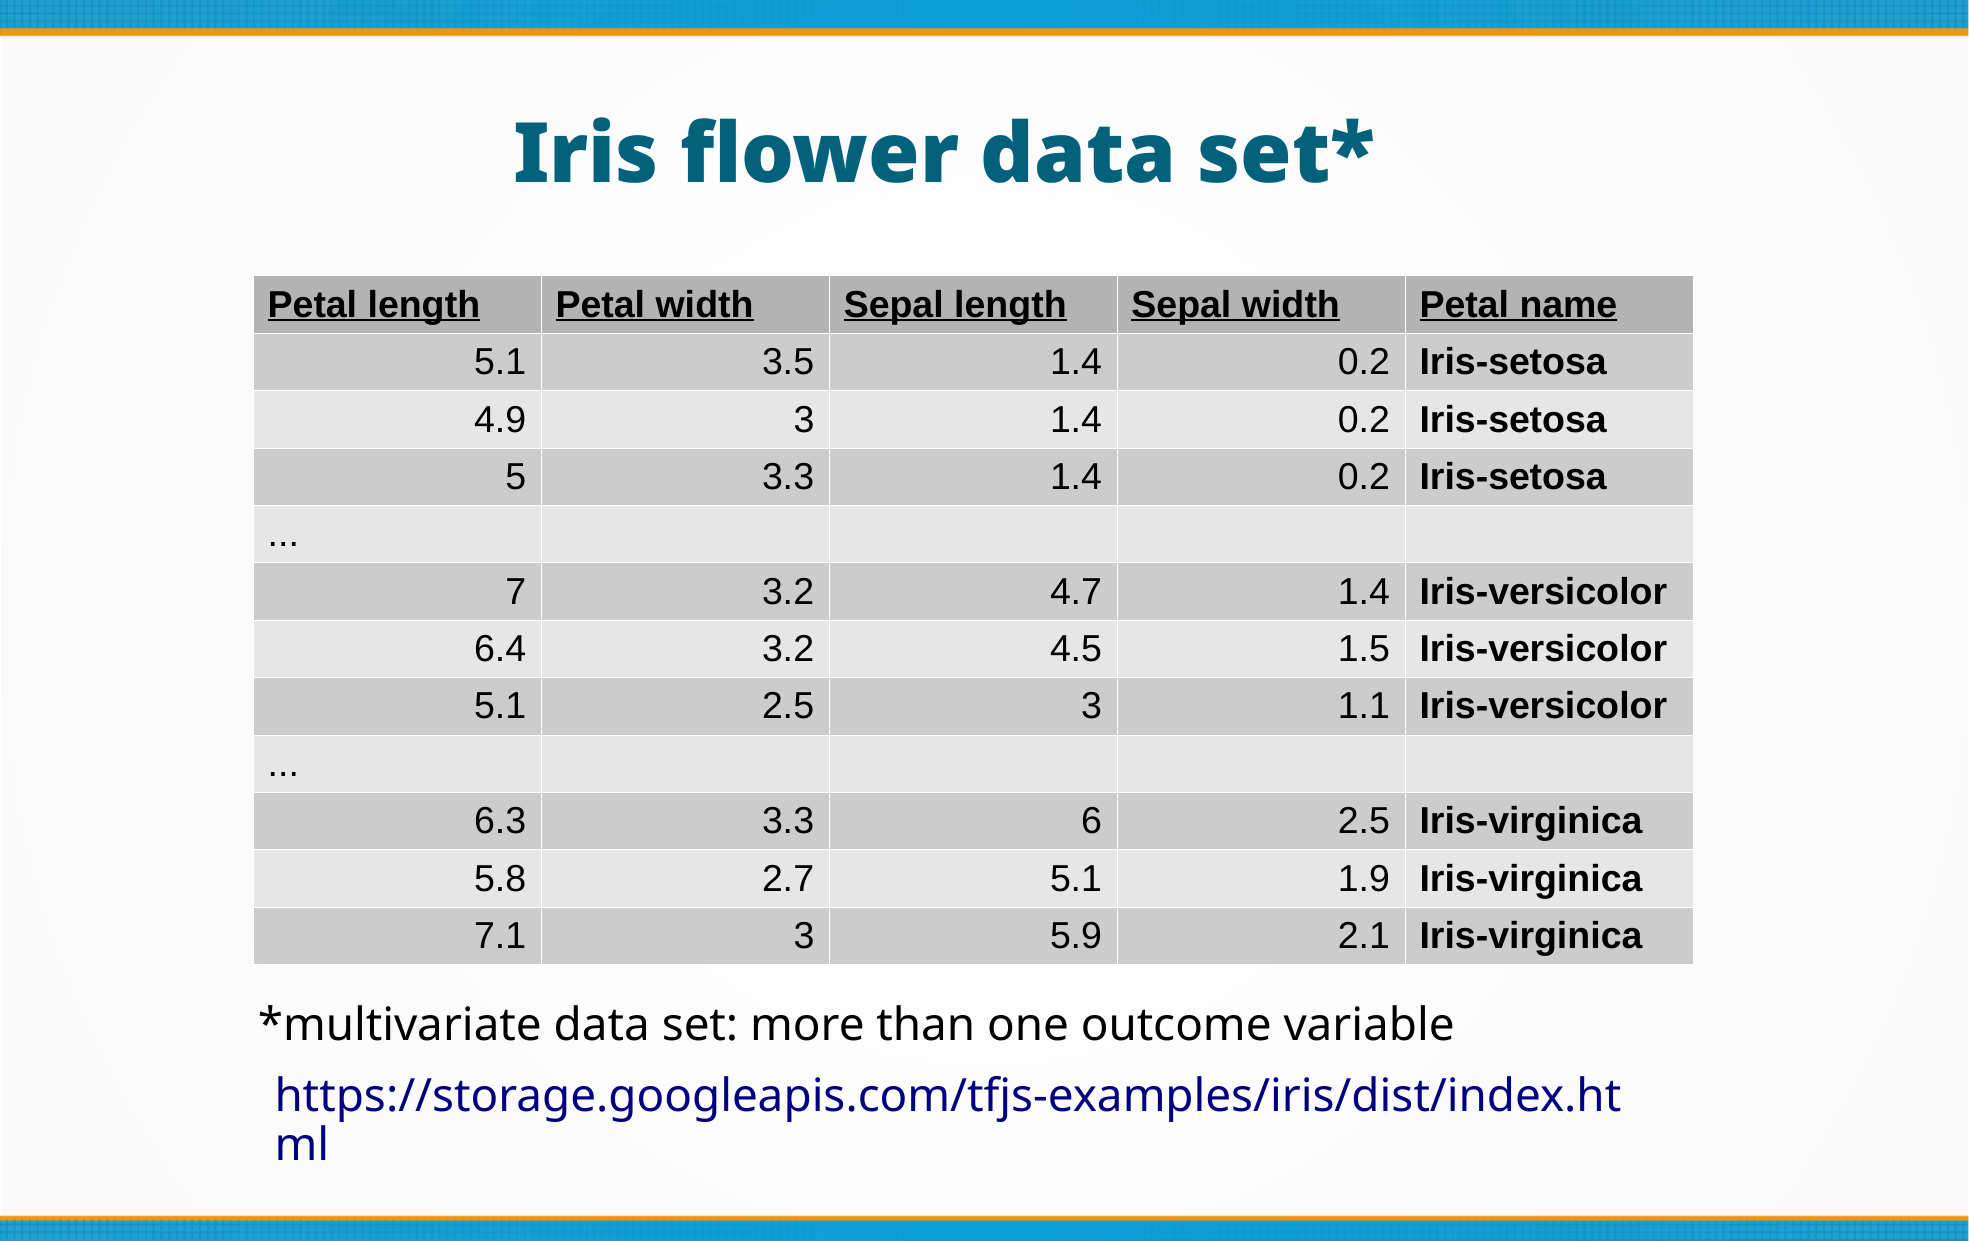

# Iris flower data set*
| Petal length | Petal width | Sepal length | Sepal width | Petal name |
| --- | --- | --- | --- | --- |
| 5.1 | 3.5 | 1.4 | 0.2 | Iris-setosa |
| 4.9 | 3 | 1.4 | 0.2 | Iris-setosa |
| 5 | 3.3 | 1.4 | 0.2 | Iris-setosa |
| ... | | | | |
| 7 | 3.2 | 4.7 | 1.4 | Iris-versicolor |
| 6.4 | 3.2 | 4.5 | 1.5 | Iris-versicolor |
| 5.1 | 2.5 | 3 | 1.1 | Iris-versicolor |
| ... | | | | |
| 6.3 | 3.3 | 6 | 2.5 | Iris-virginica |
| 5.8 | 2.7 | 5.1 | 1.9 | Iris-virginica |
| 7.1 | 3 | 5.9 | 2.1 | Iris-virginica |
 *multivariate data set: more than one outcome variable
https://storage.googleapis.com/tfjs-examples/iris/dist/index.html